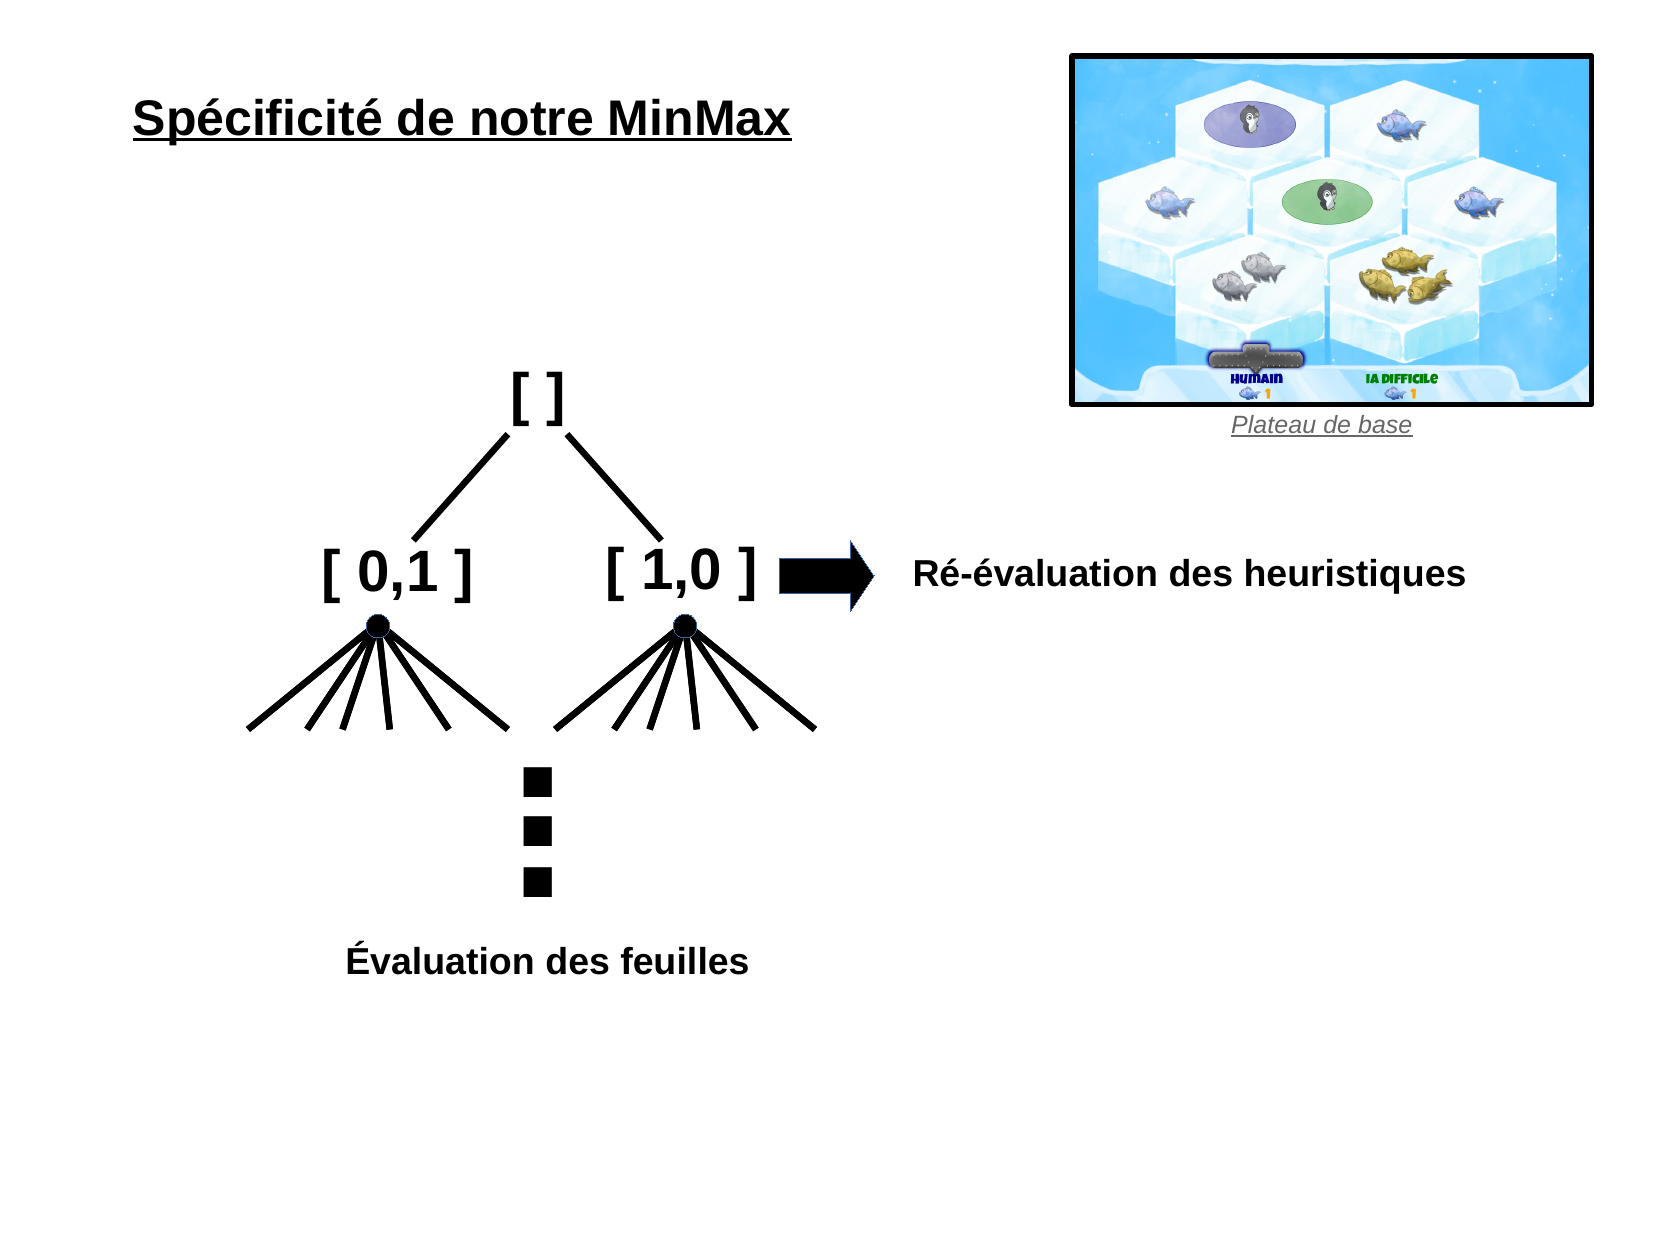

Spécificité de notre MinMax
[ ]
Plateau de base
[ 1,0 ]
[ 0,1 ]
Ré-évaluation des heuristiques
.
.
.
Évaluation des feuilles